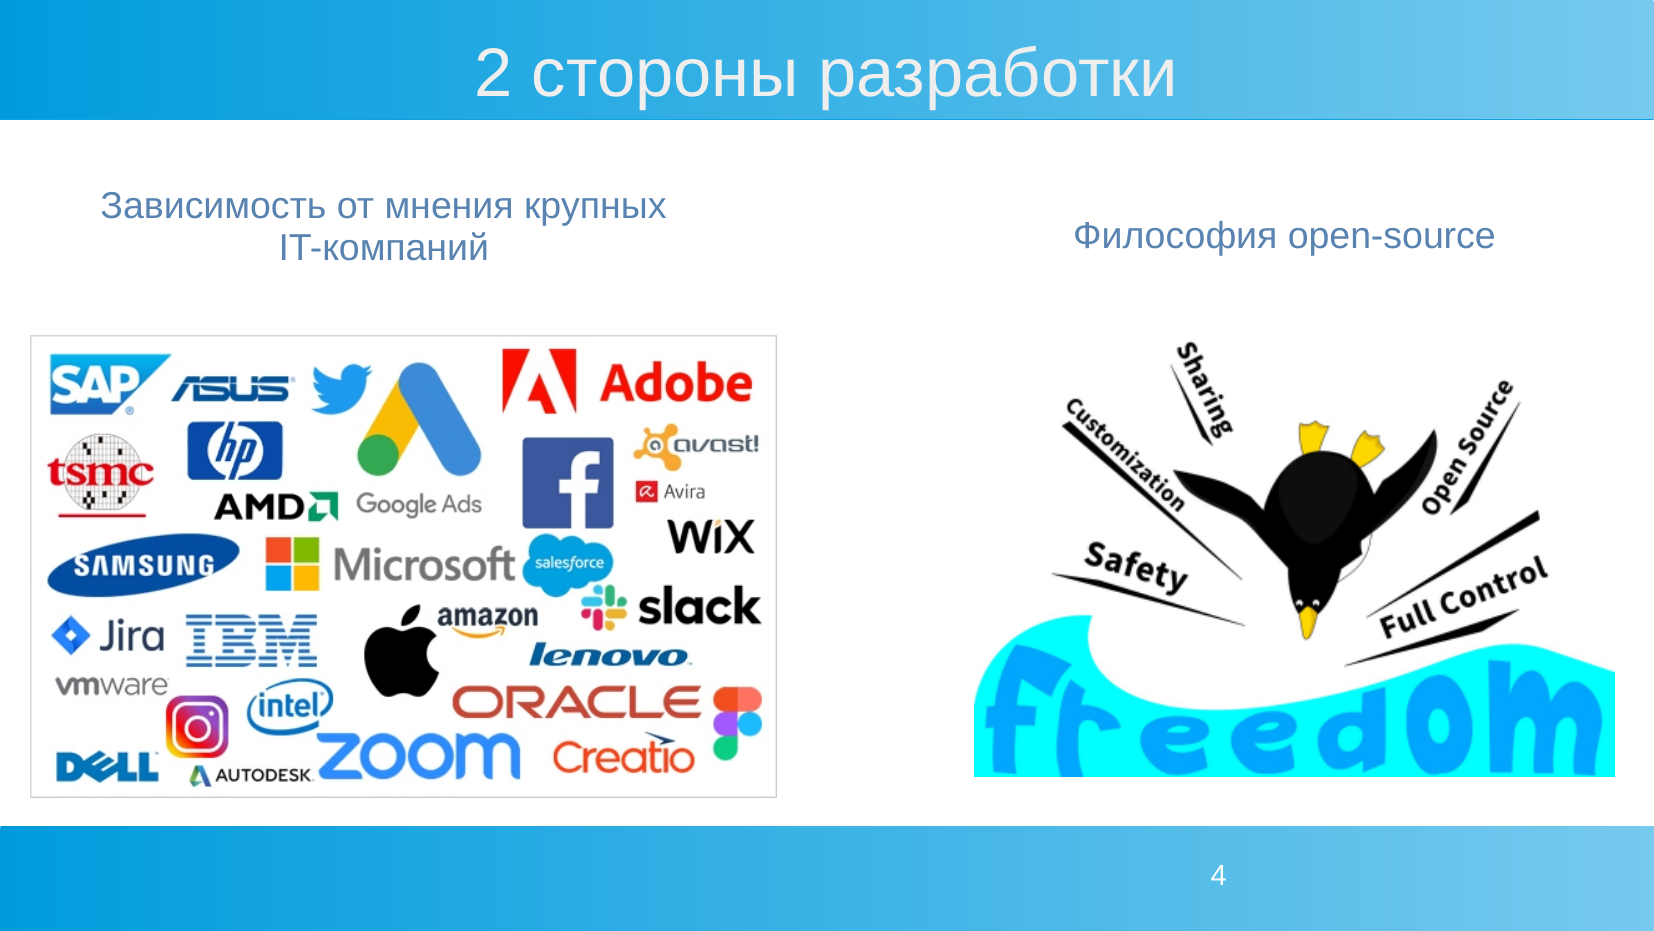

# 2 стороны разработки
Зависимость от мнения крупных
IT-компаний
Философия open-source